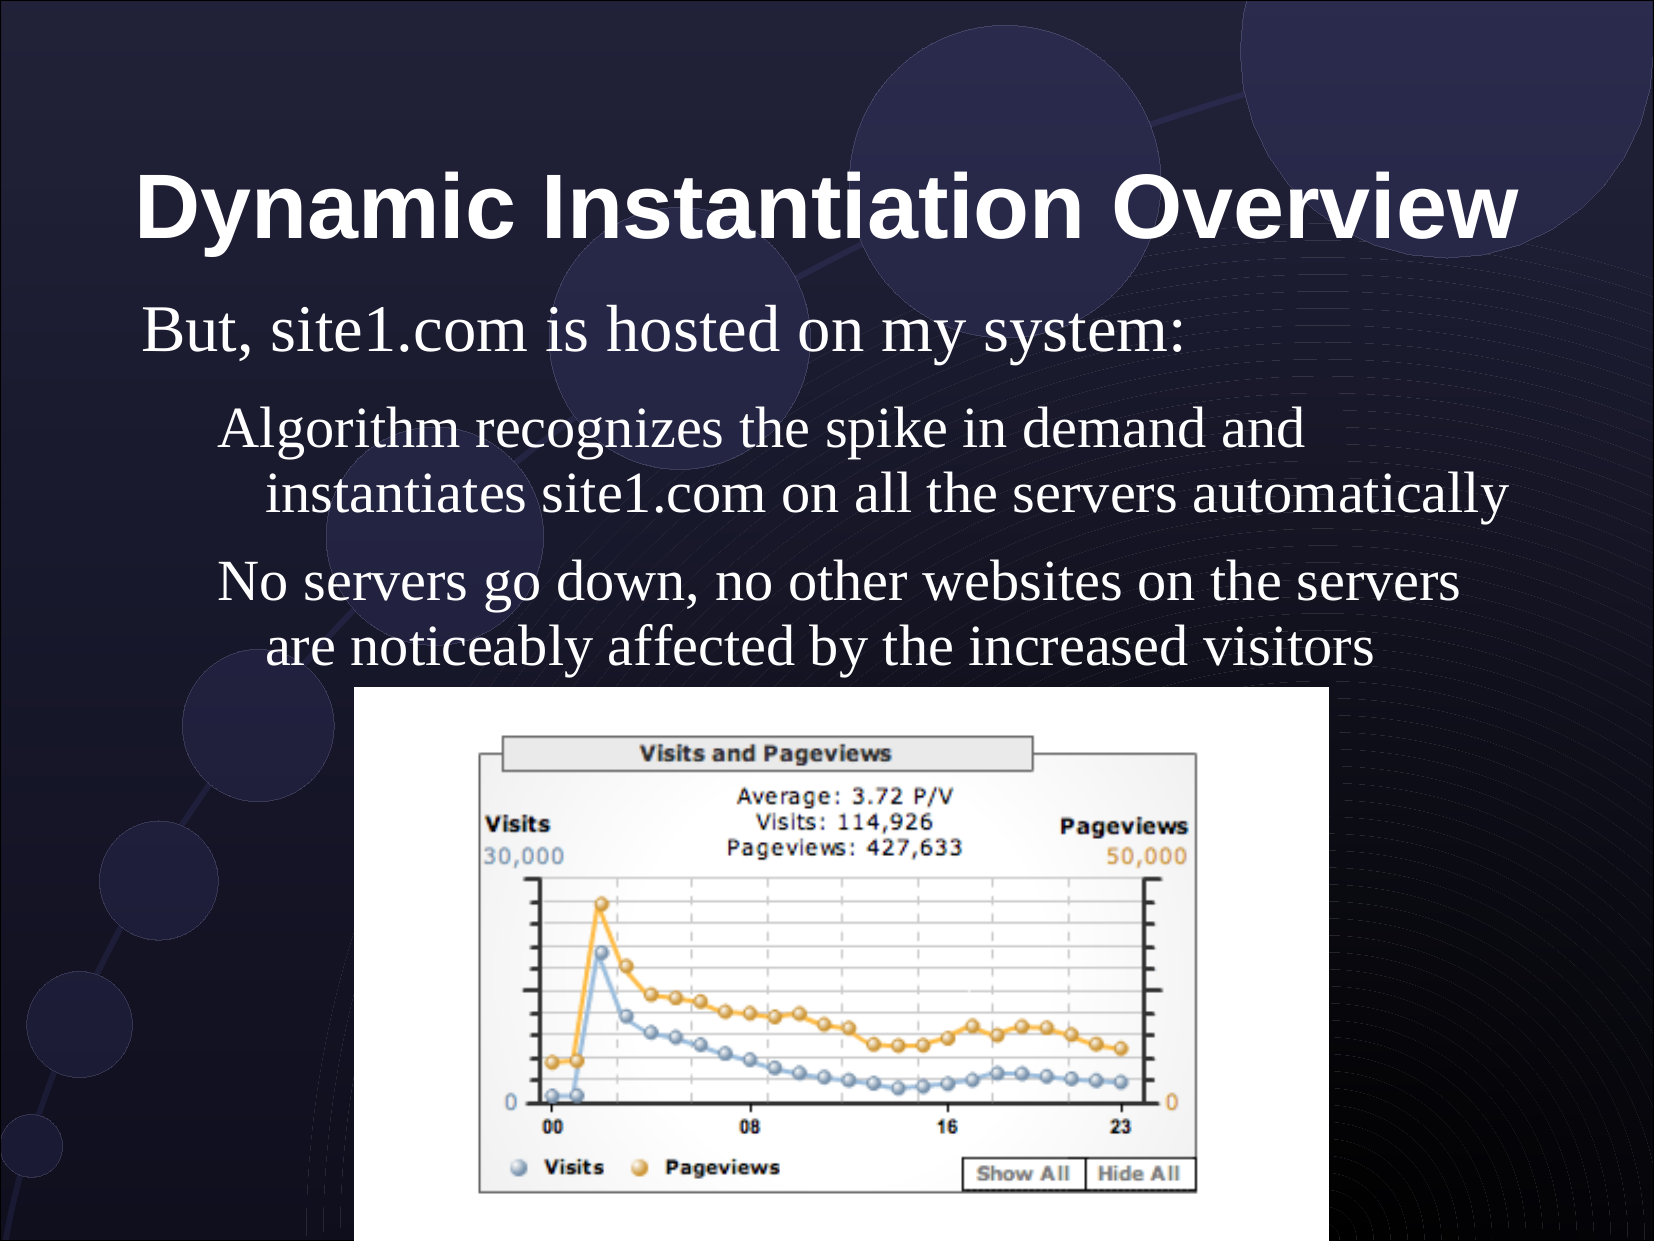

# Dynamic Instantiation Overview
But, site1.com is hosted on my system:
Algorithm recognizes the spike in demand and instantiates site1.com on all the servers automatically
No servers go down, no other websites on the servers are noticeably affected by the increased visitors